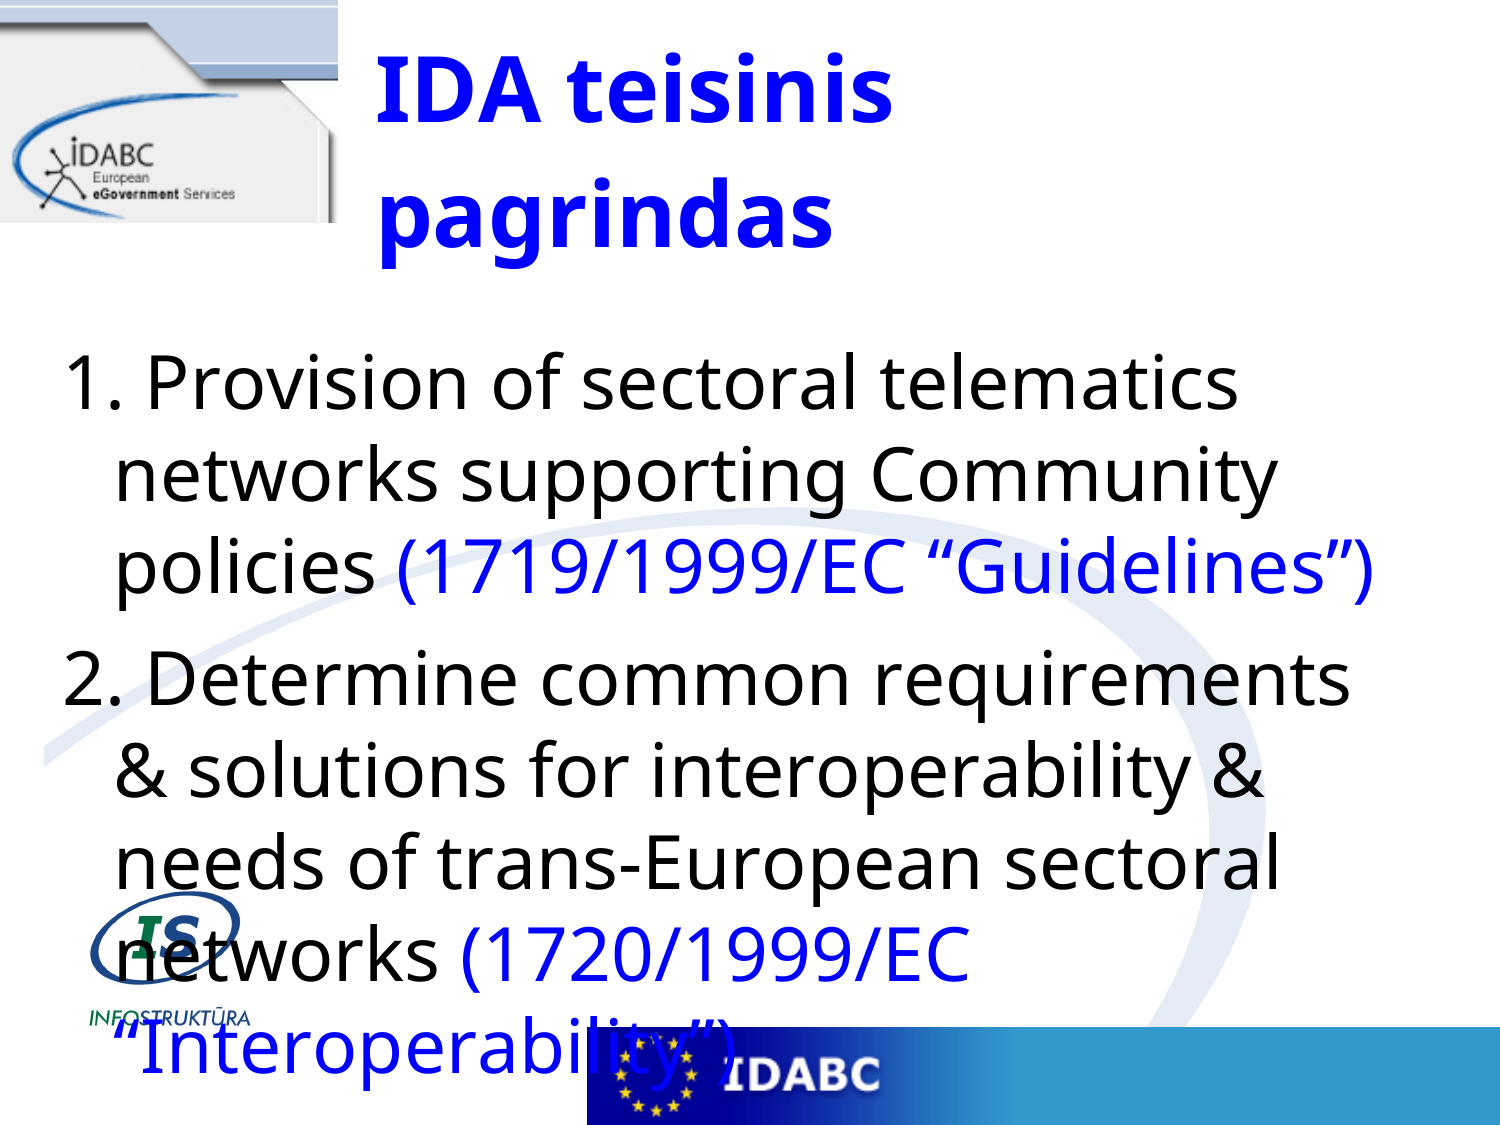

# IDA teisinis pagrindas
1. Provision of sectoral telematics networks supporting Community policies (1719/1999/EC “Guidelines”)
2. Determine common requirements & solutions for interoperability & needs of trans-European sectoral networks (1720/1999/EC “Interoperability”)